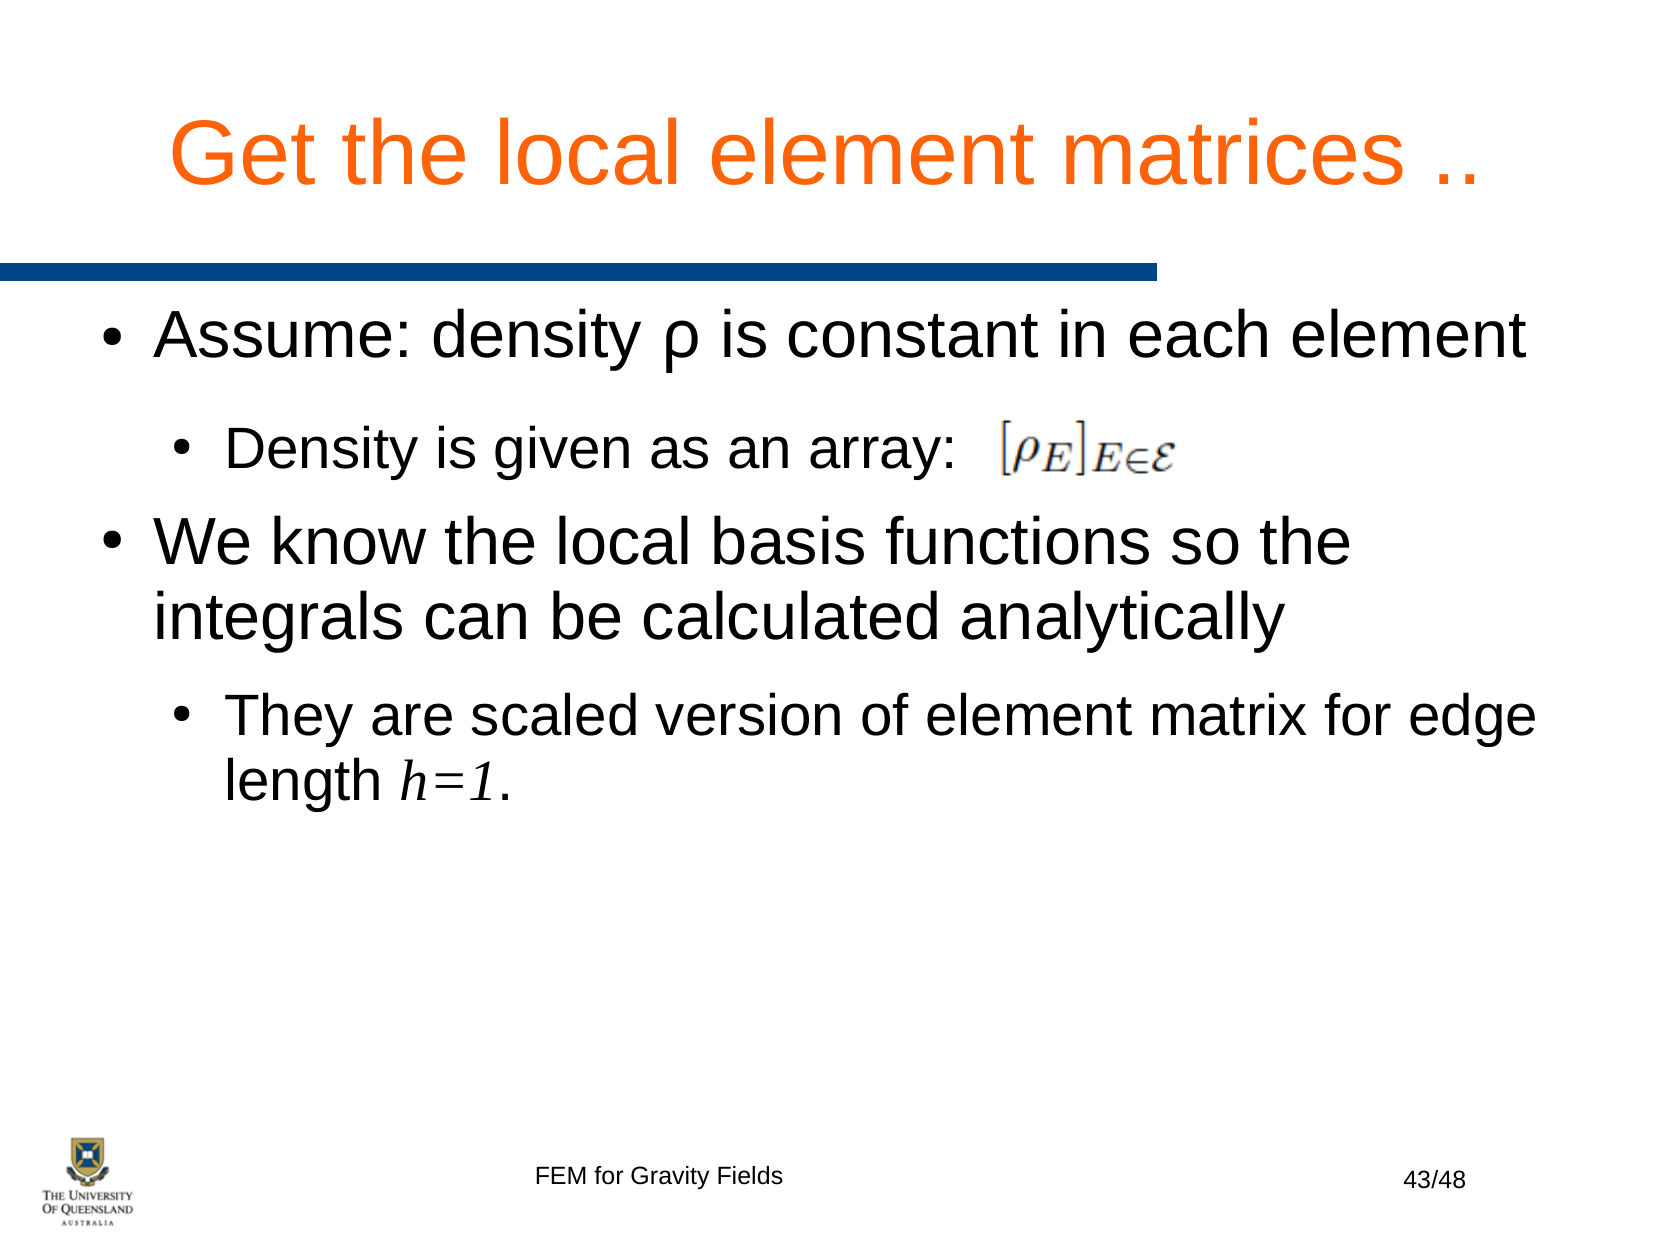

# Get the local element matrices ..
Assume: density ρ is constant in each element
Density is given as an array:
We know the local basis functions so the integrals can be calculated analytically
They are scaled version of element matrix for edge length h=1.